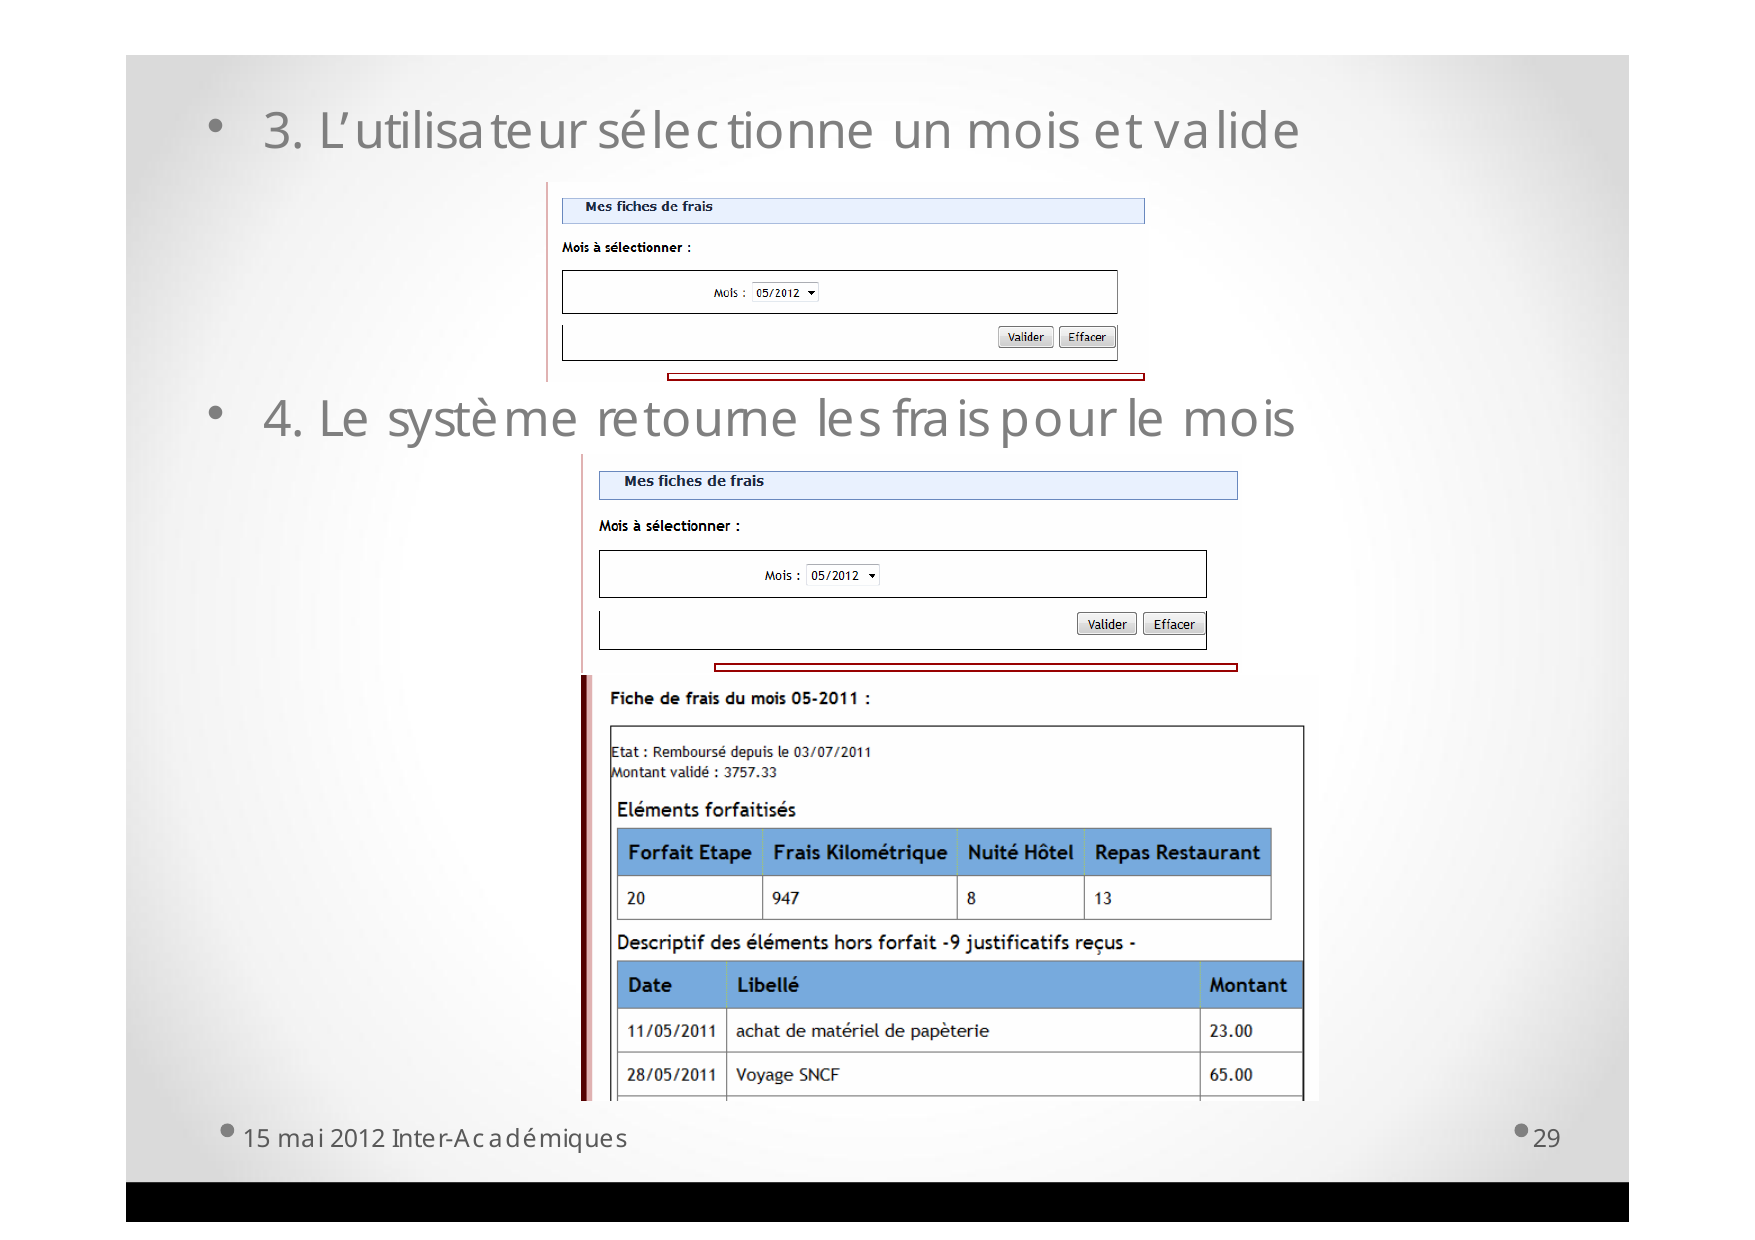

3
.
L
’
u
t
i
l
i
s
a
t
e
u
r
s
é
l
e
c
t
i
o
n
n
e
u
n
m
o
i
s
e
t
v
a
l
i
d
e
•
4
.
L
e
s
y
s
t
è
m
e
r
e
t
o
u
r
n
e
l
e
s
f
r
a
i
s
p
o
u
r
l
e
m
o
i
s
•
1
5
m
a
i
2
0
1
2
I
n
t
e
r
-
A
c
a
d
é
m
i
q
u
e
s
2
9